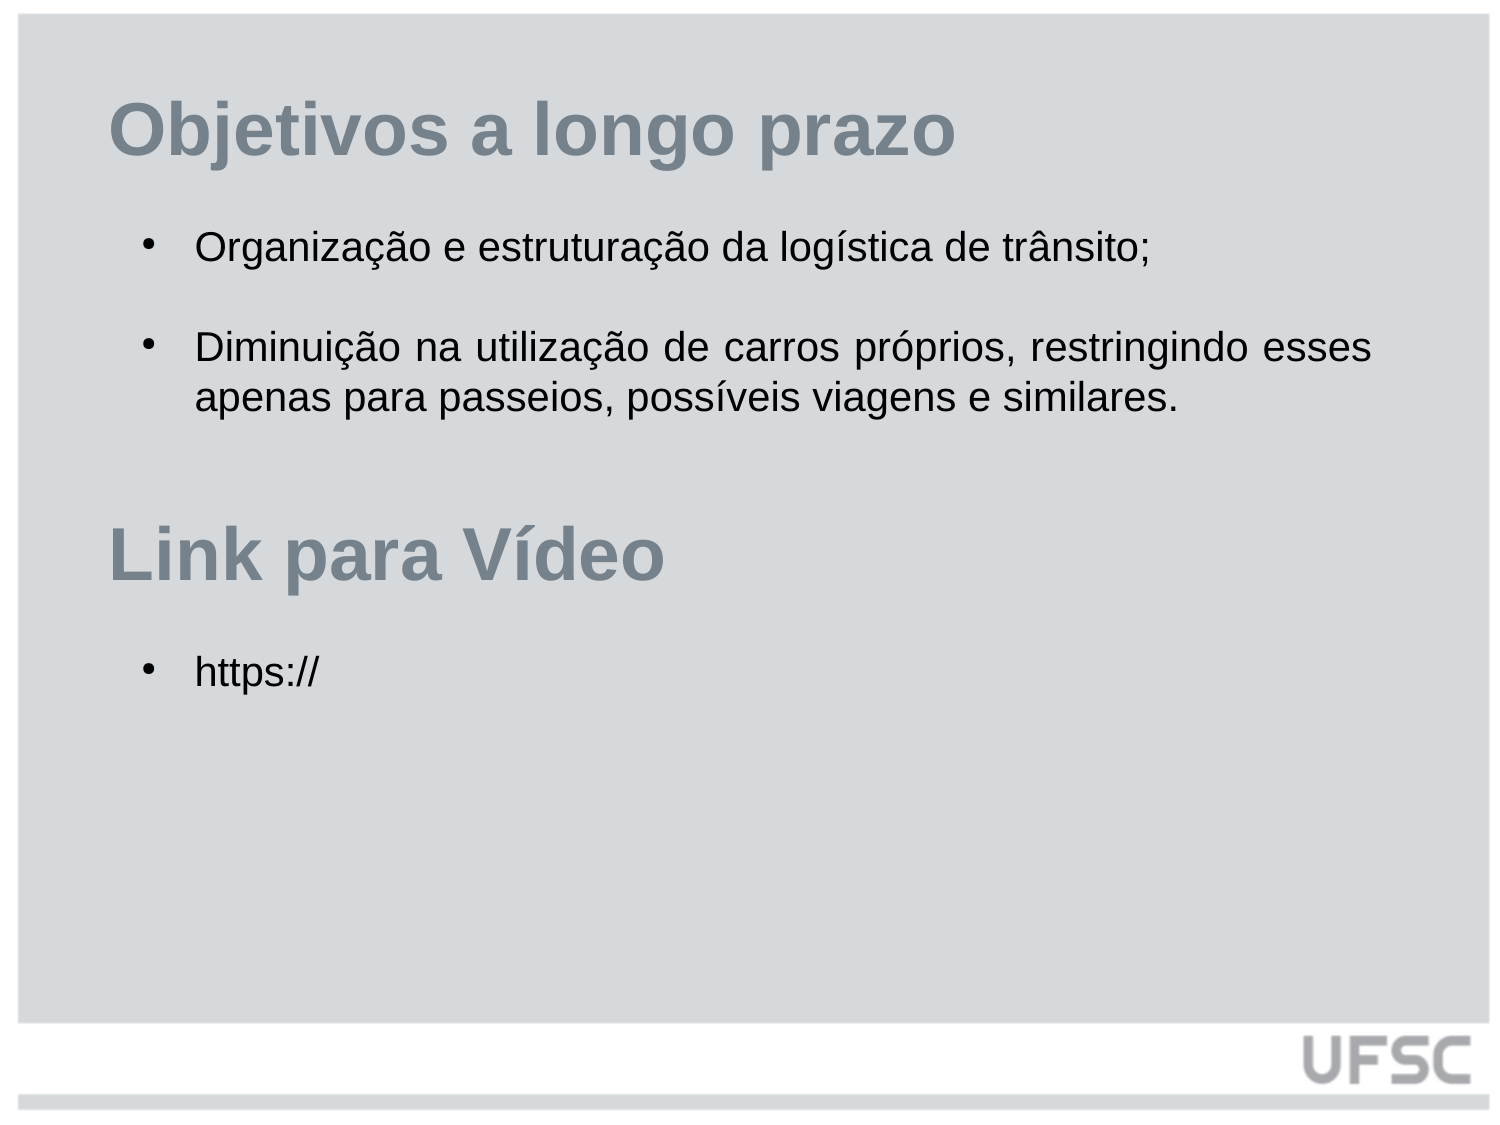

# Objetivos a longo prazo
Organização e estruturação da logística de trânsito;
Diminuição na utilização de carros próprios, restringindo esses apenas para passeios, possíveis viagens e similares.
Link para Vídeo
https://